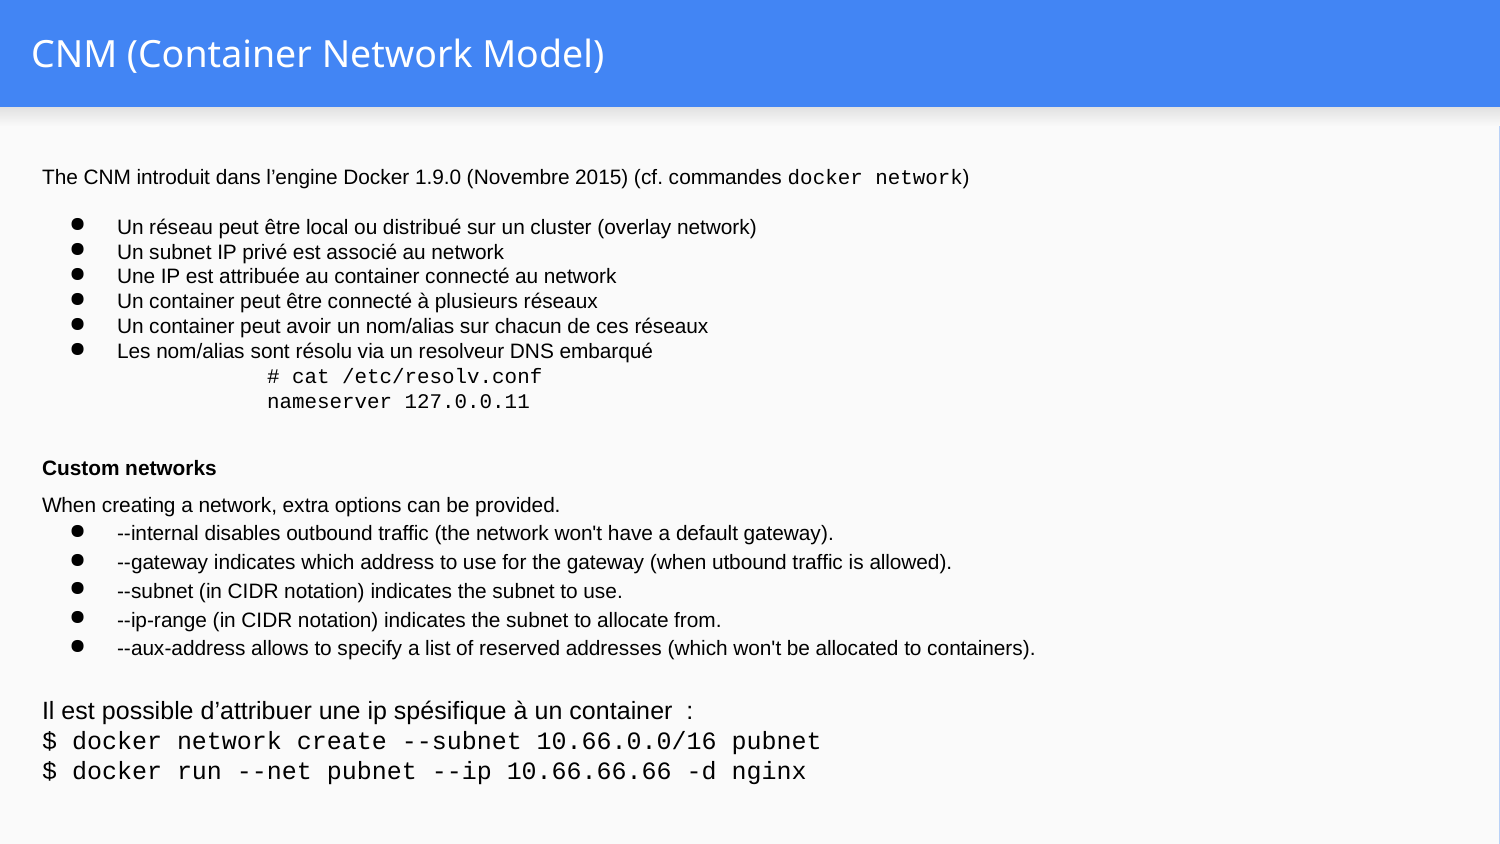

# CNM (Container Network Model)
The CNM introduit dans l’engine Docker 1.9.0 (Novembre 2015) (cf. commandes docker network)
Un réseau peut être local ou distribué sur un cluster (overlay network)
Un subnet IP privé est associé au network
Une IP est attribuée au container connecté au network
Un container peut être connecté à plusieurs réseaux
Un container peut avoir un nom/alias sur chacun de ces réseaux
Les nom/alias sont résolu via un resolveur DNS embarqué
# cat /etc/resolv.conf
nameserver 127.0.0.11
Custom networks
When creating a network, extra options can be provided.
--internal disables outbound traffic (the network won't have a default gateway).
--gateway indicates which address to use for the gateway (when utbound traffic is allowed).
--subnet (in CIDR notation) indicates the subnet to use.
--ip-range (in CIDR notation) indicates the subnet to allocate from.
--aux-address allows to specify a list of reserved addresses (which won't be allocated to containers).
Il est possible d’attribuer une ip spésifique à un container :
$ docker network create --subnet 10.66.0.0/16 pubnet
$ docker run --net pubnet --ip 10.66.66.66 -d nginx